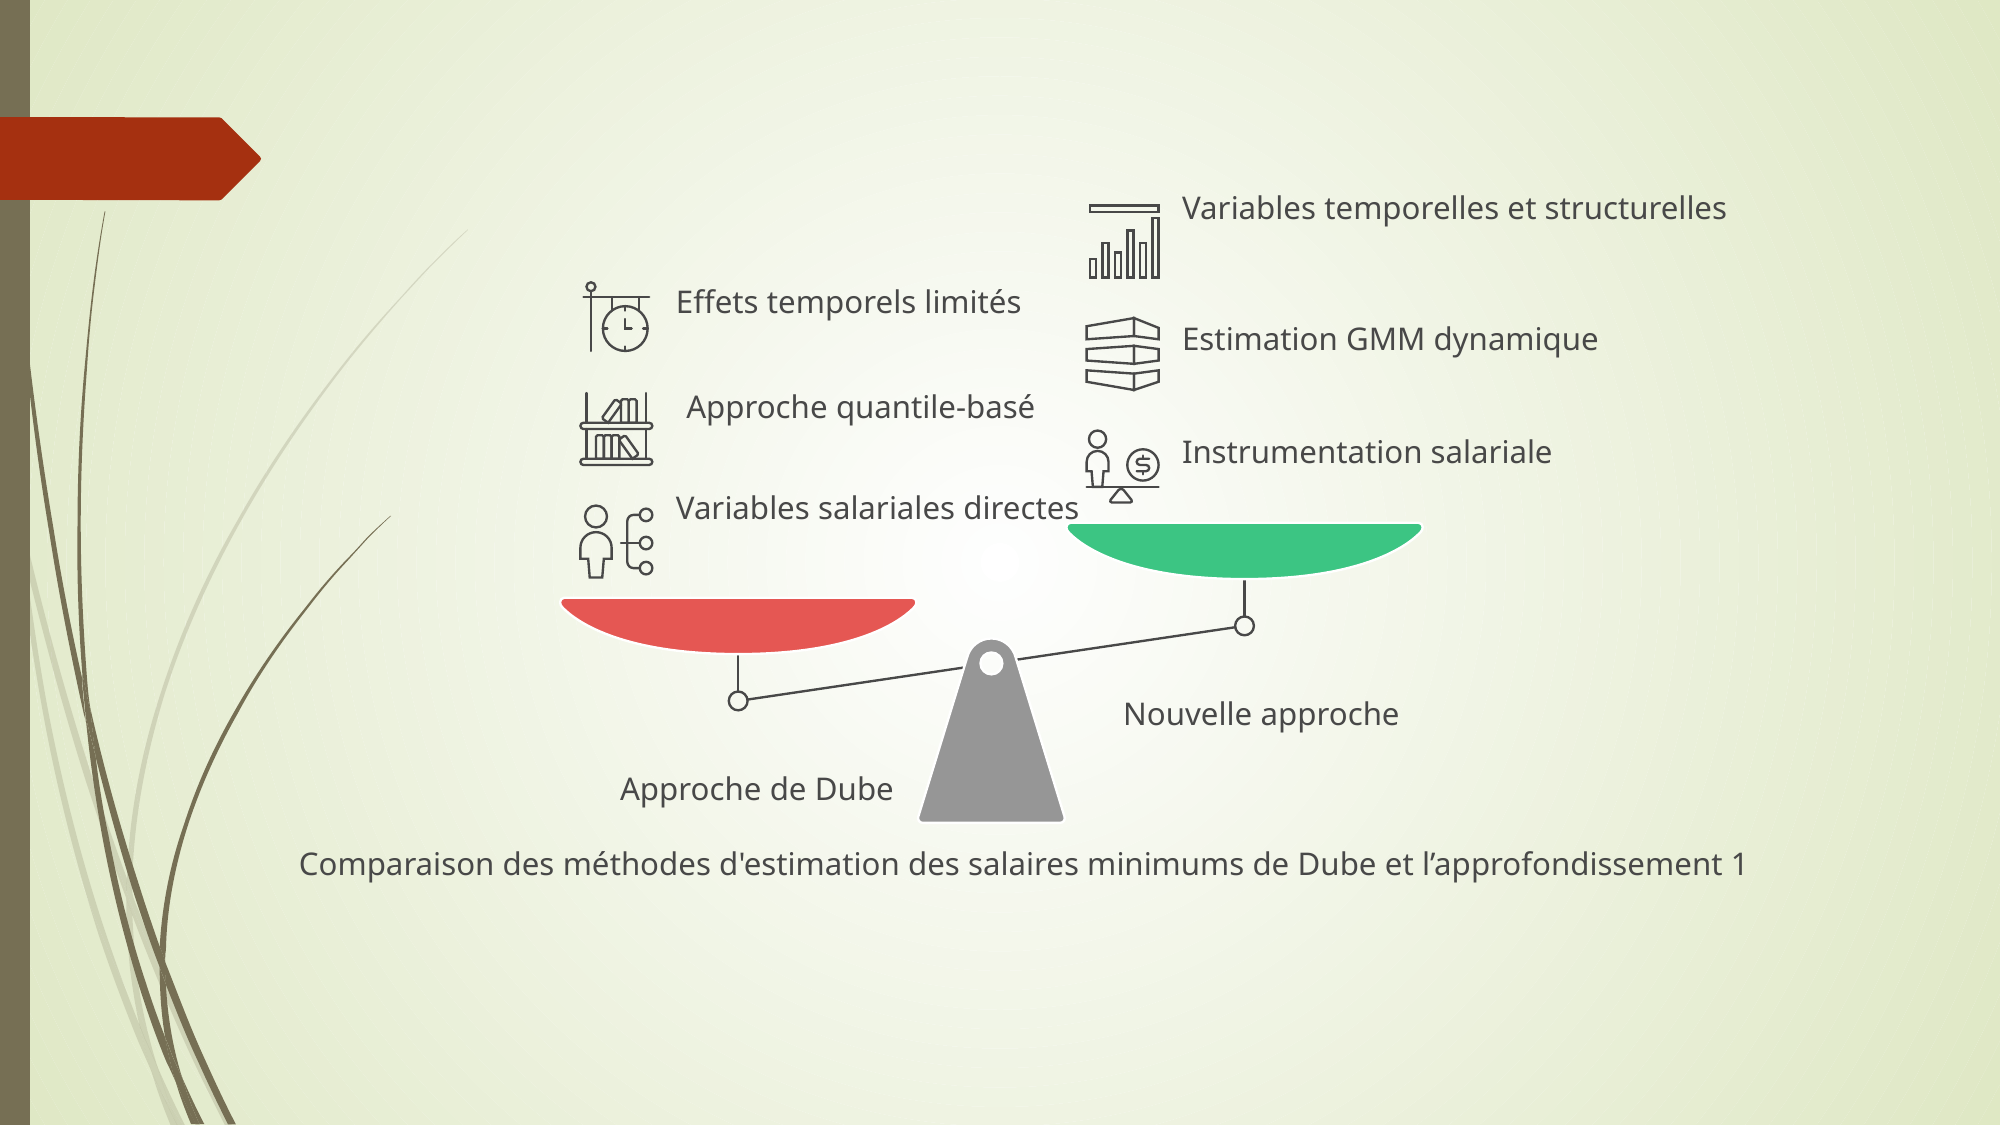

Variables temporelles et structurelles
Effets temporels limités
Estimation GMM dynamique
Approche quantile-basé
Instrumentation salariale
Variables salariales directes
Nouvelle approche
Approche de Dube
Comparaison des méthodes d'estimation des salaires minimums de Dube et l’approfondissement 1